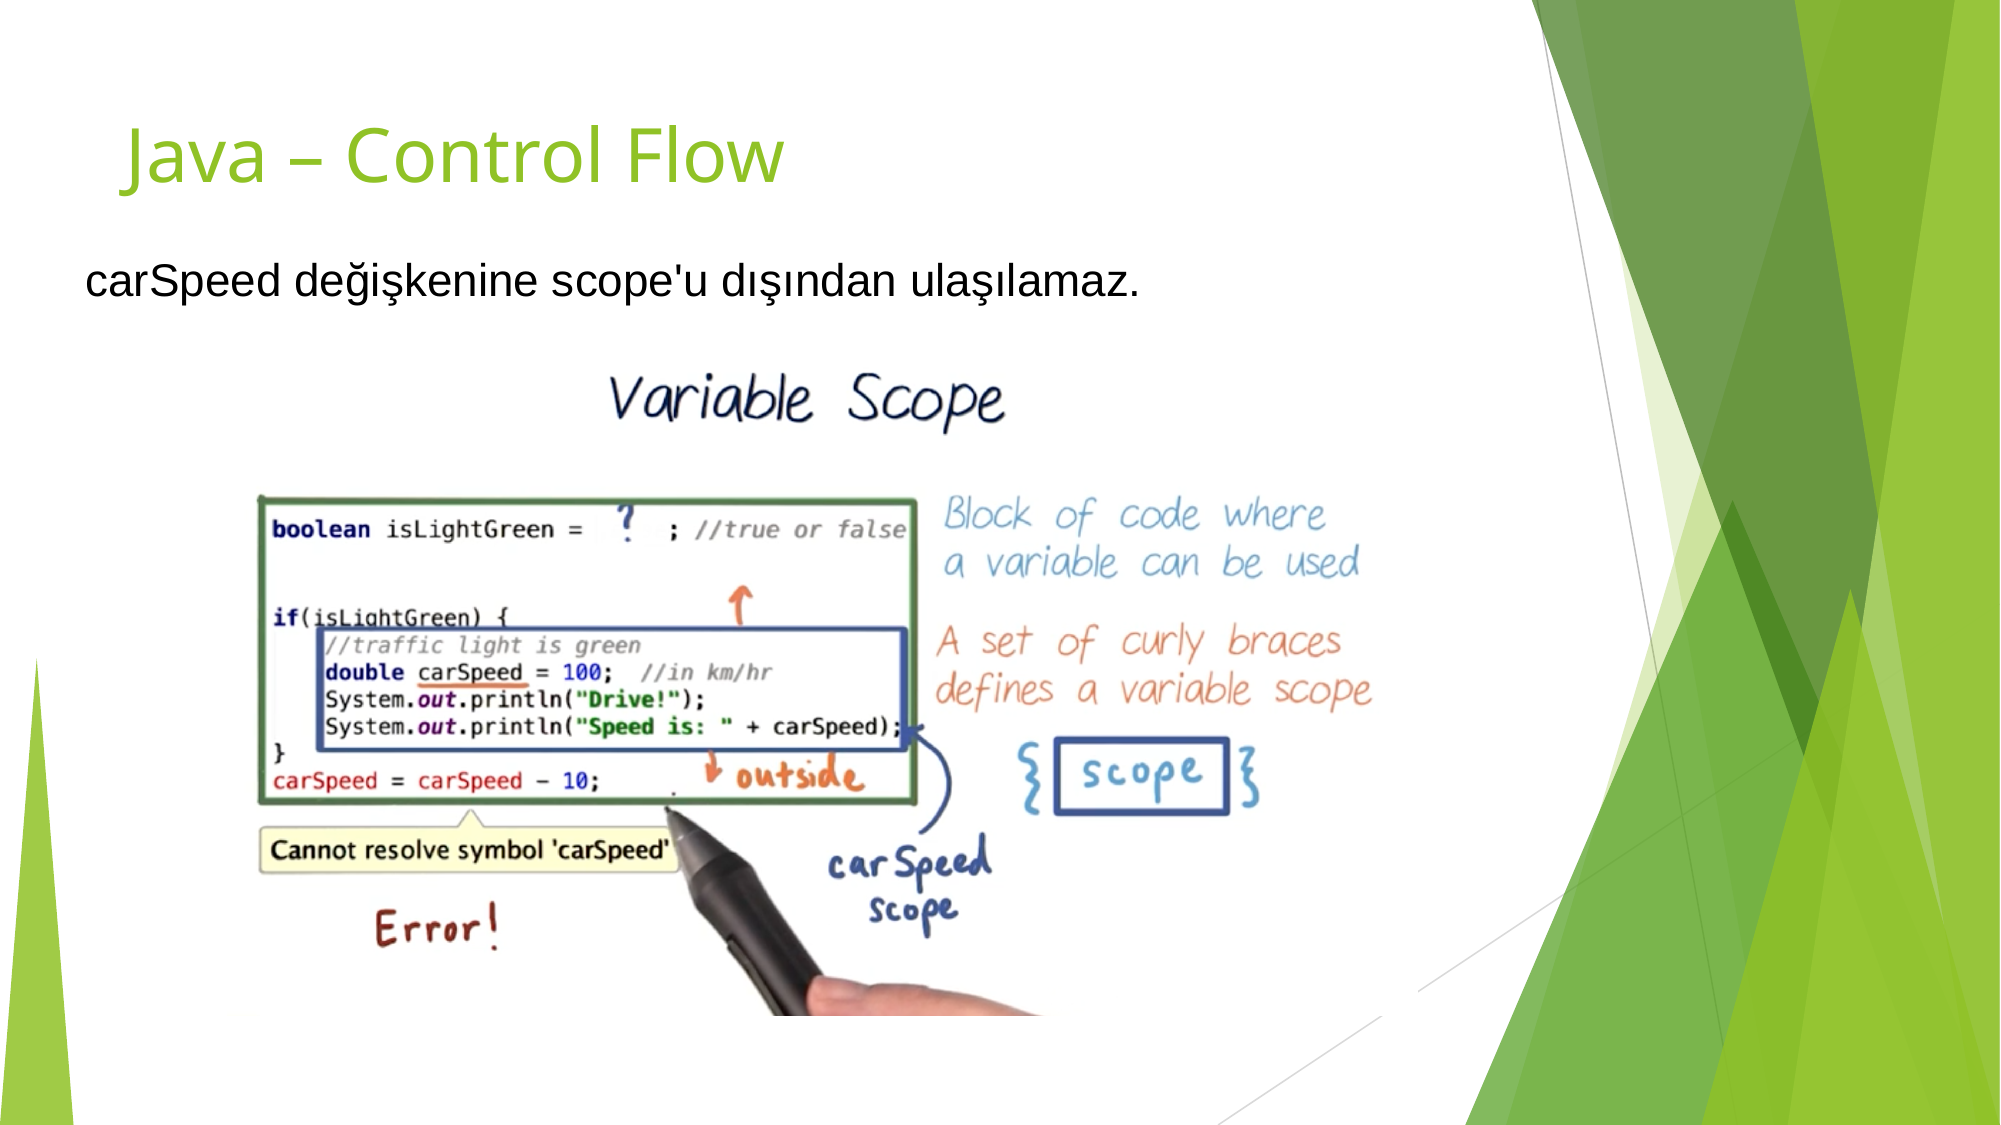

# Java – Control Flow
carSpeed değişkenine scope'u dışından ulaşılamaz.